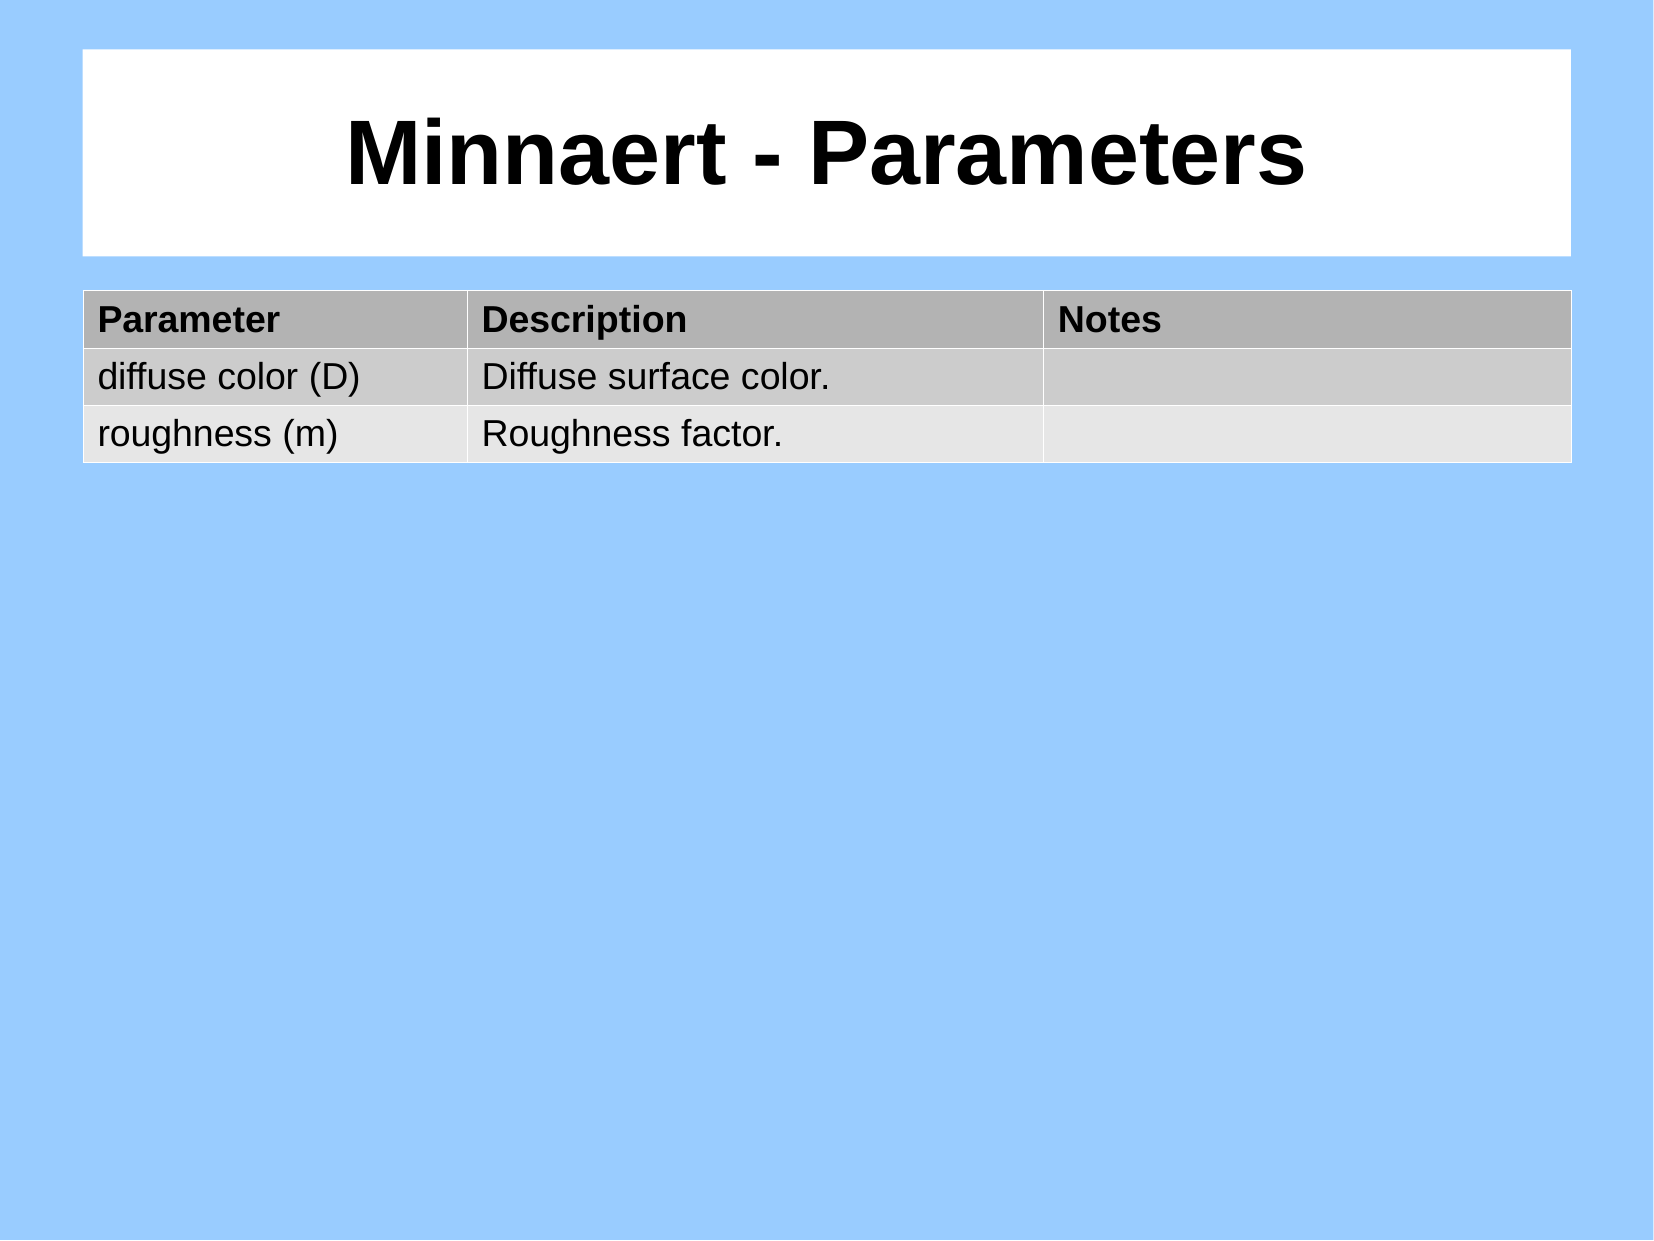

# Minnaert - Parameters
| Parameter | Description | Notes |
| --- | --- | --- |
| diffuse color (D) | Diffuse surface color. | |
| roughness (m) | Roughness factor. | |